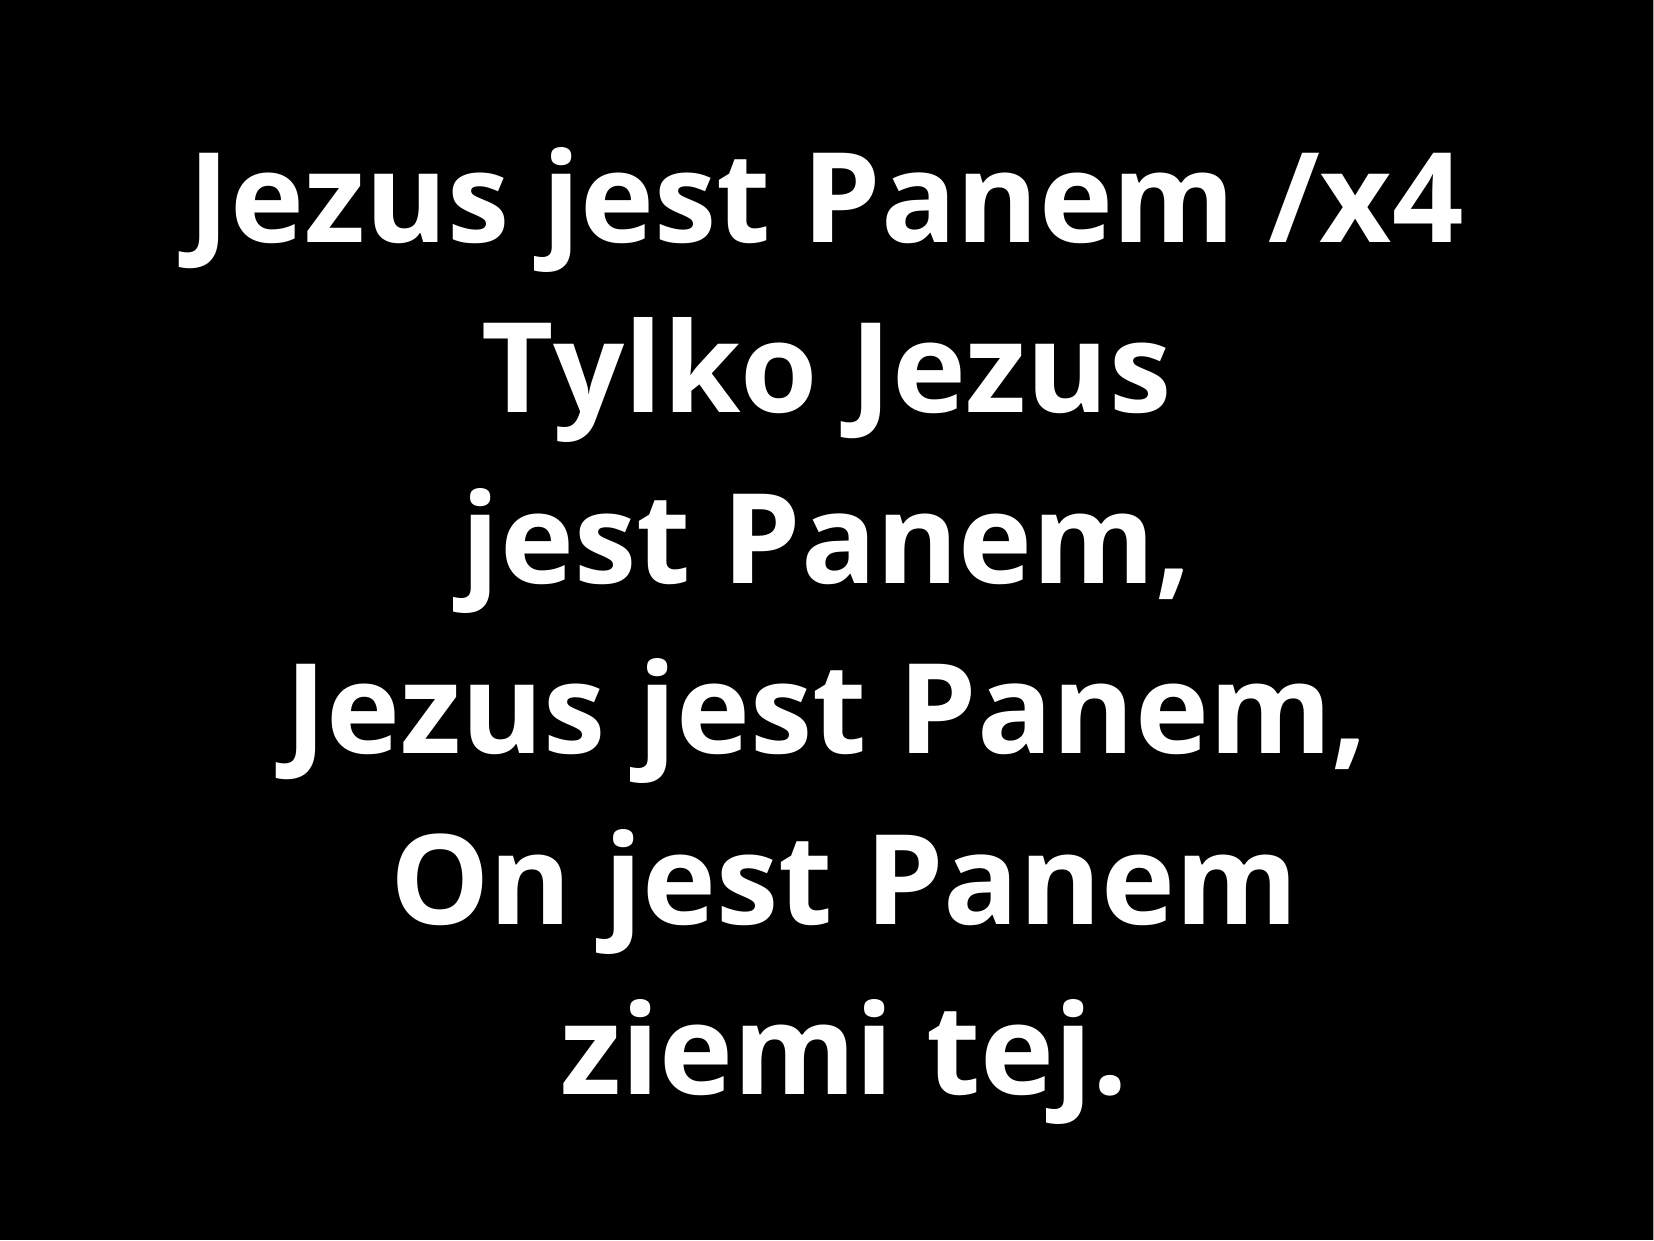

# Jezus jest Panem /x4
Tylko Jezus
jest Panem,
Jezus jest Panem,
On jest Panem
ziemi tej.